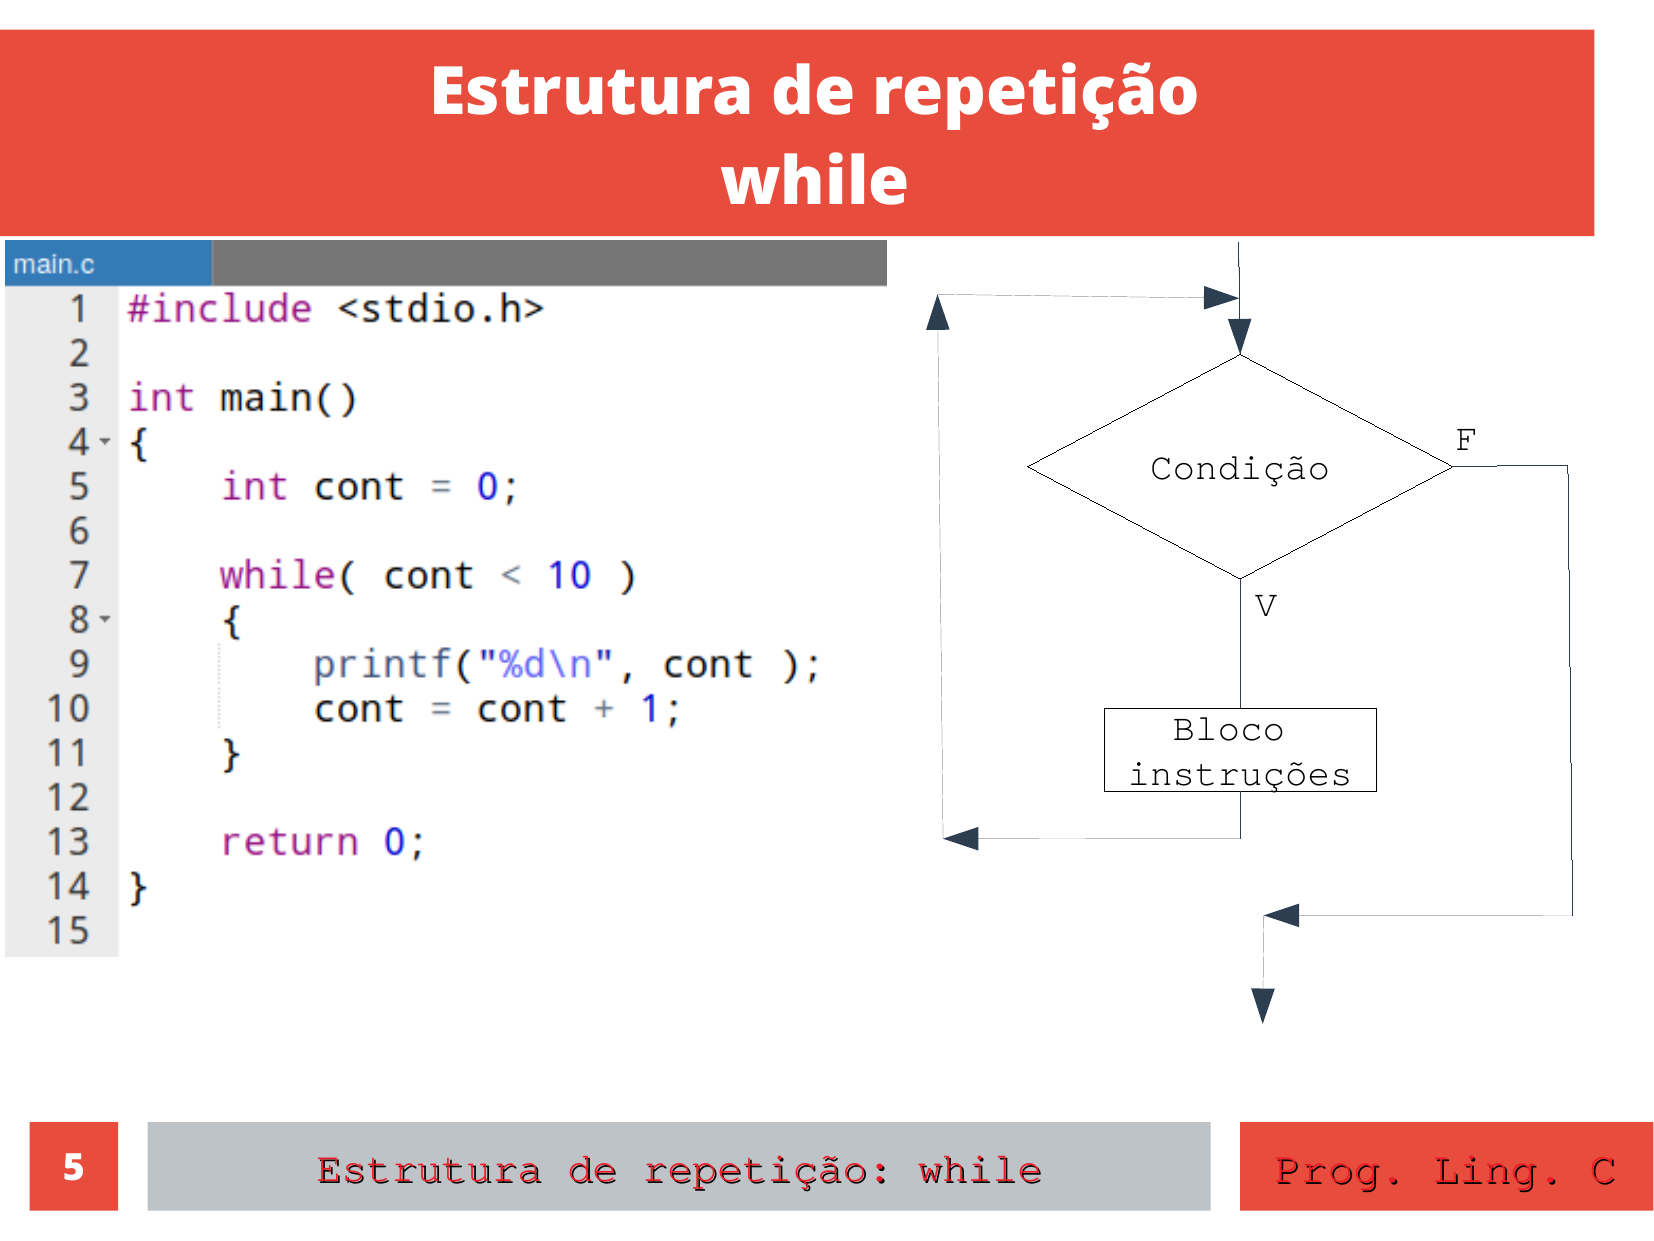

# Estrutura de repetição while
Condição
F
V
Bloco
instruções
5
Estrutura de repetição: while
 Prog. Ling. C